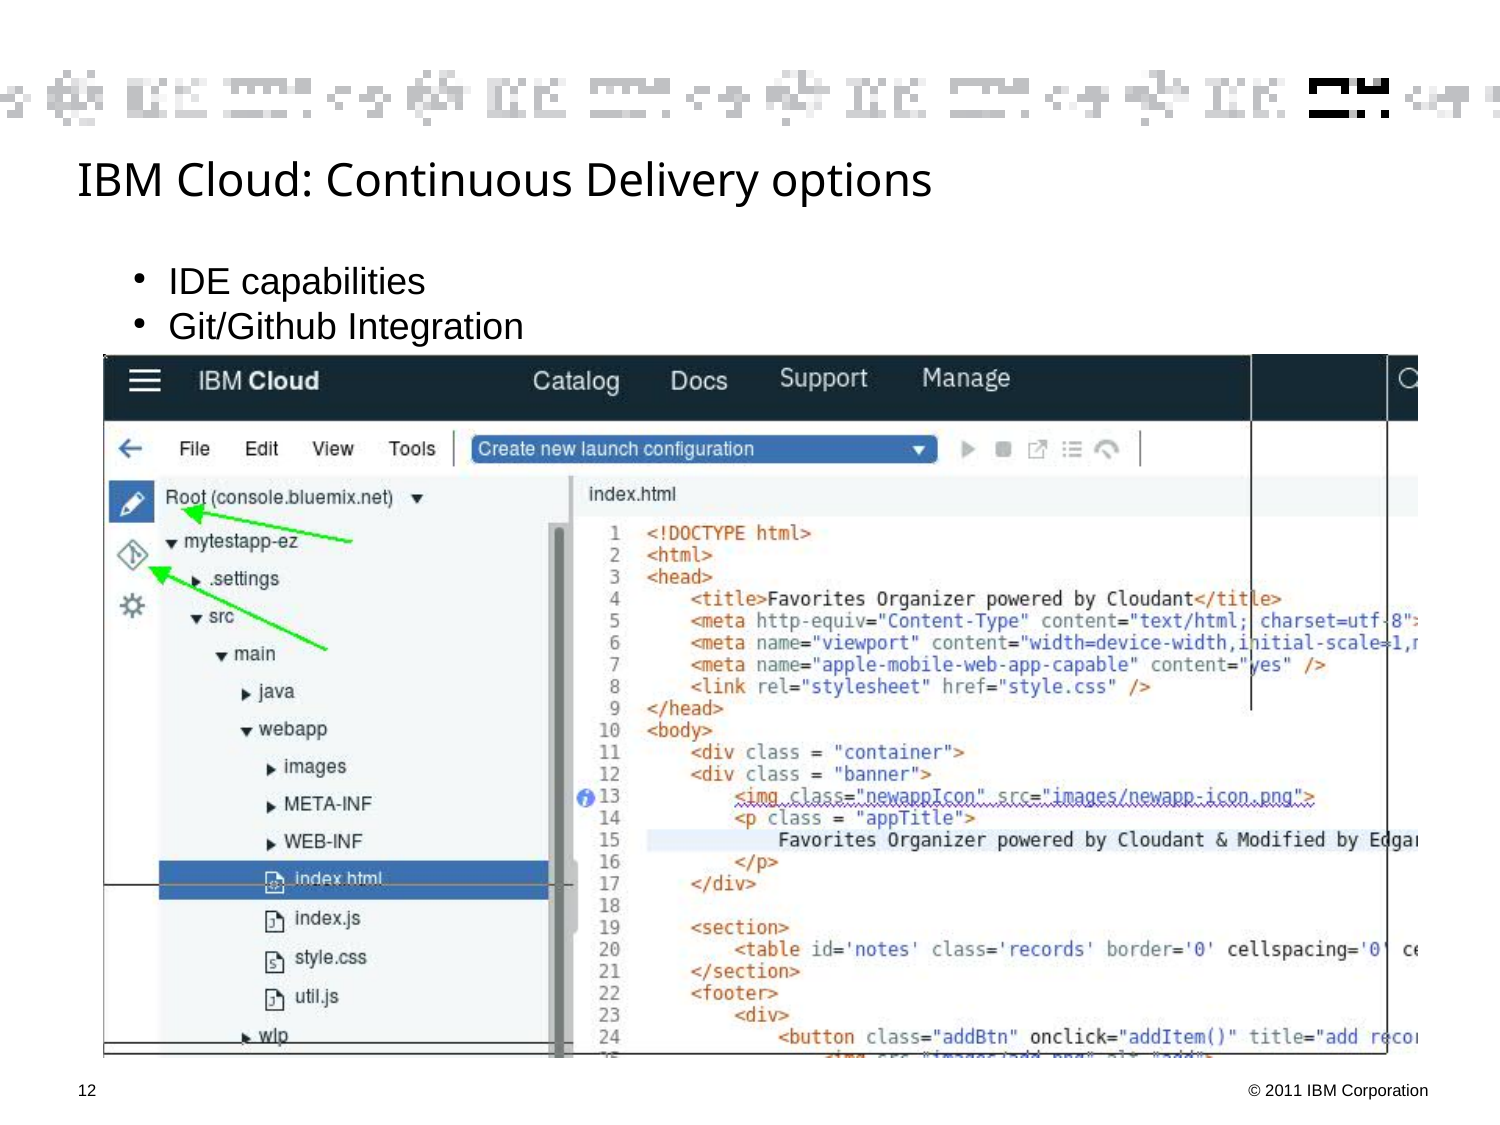

# IBM Cloud: Continuous Delivery options
IDE capabilities
Git/Github Integration
12